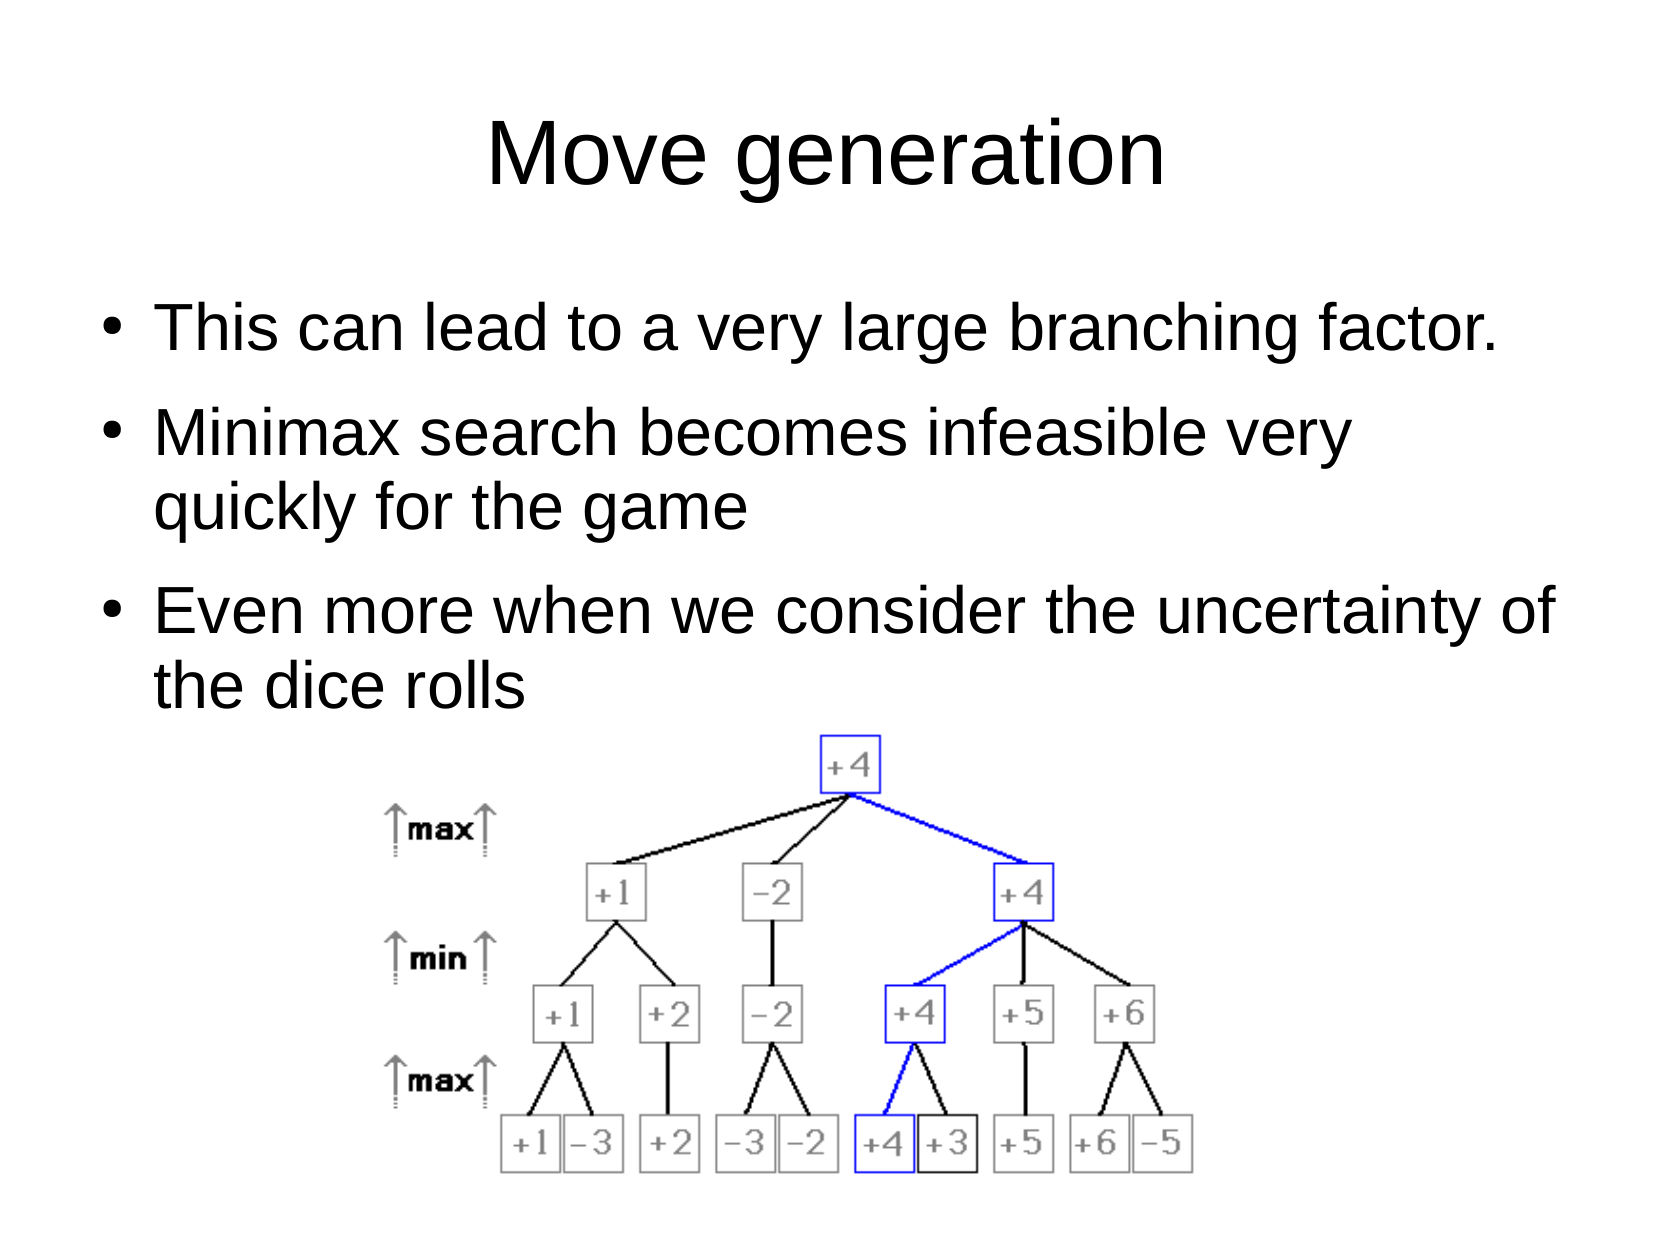

# Move generation
This can lead to a very large branching factor.
Minimax search becomes infeasible very quickly for the game
Even more when we consider the uncertainty of the dice rolls